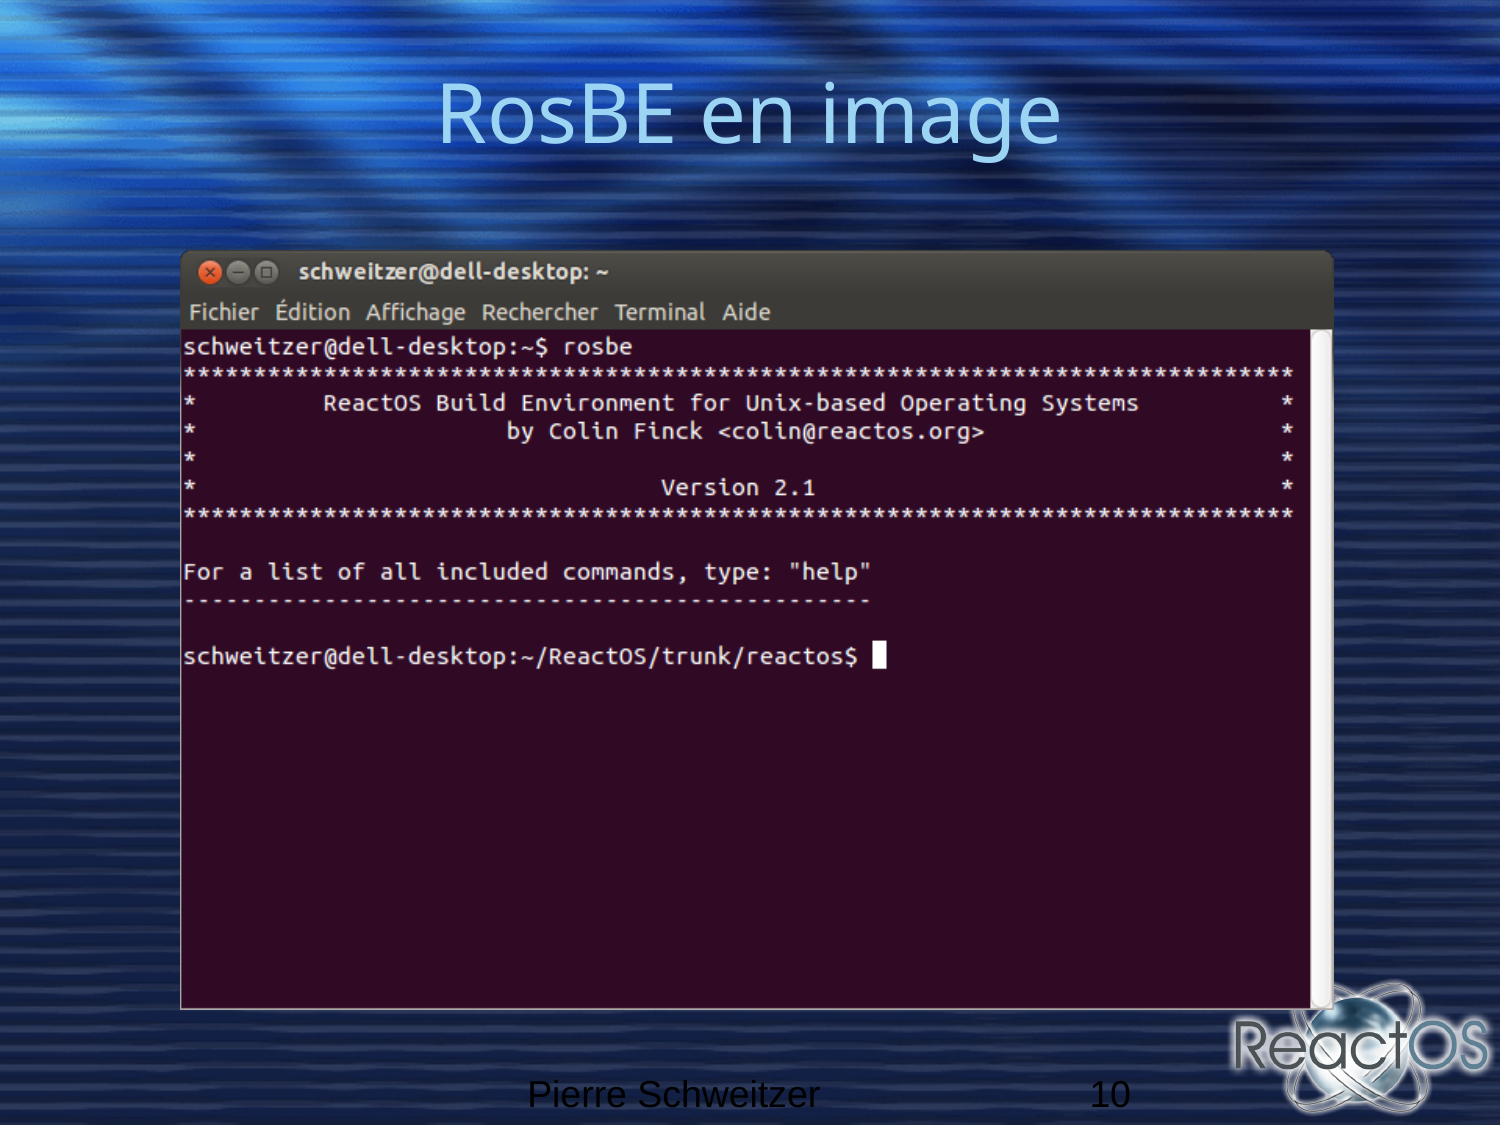

# RosBE en image
Pierre Schweitzer
10